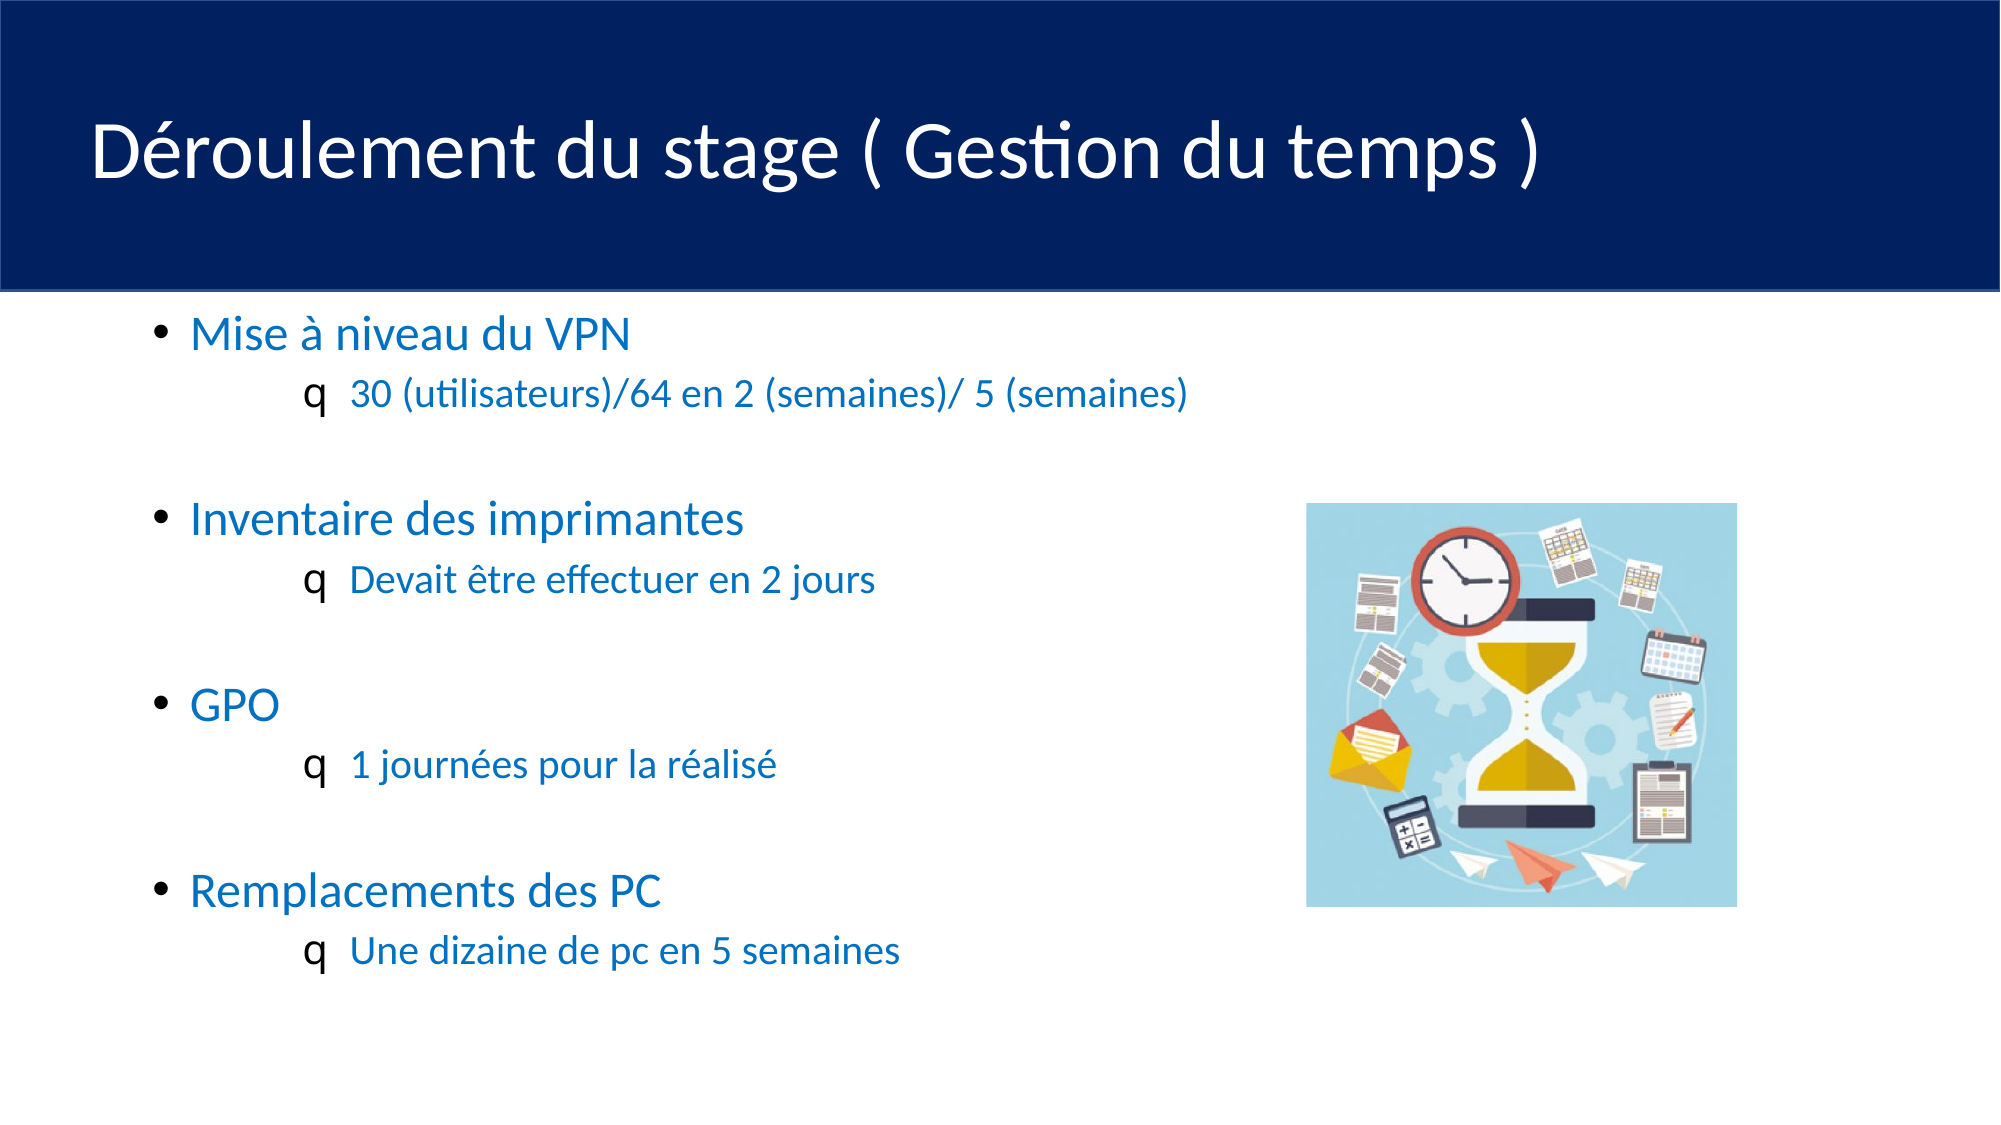

Déroulement du stage ( Gestion du temps )
#
Mise à niveau du VPN
 30 (utilisateurs)/64 en 2 (semaines)/ 5 (semaines)
Inventaire des imprimantes
 Devait être effectuer en 2 jours
GPO
 1 journées pour la réalisé
Remplacements des PC
 Une dizaine de pc en 5 semaines